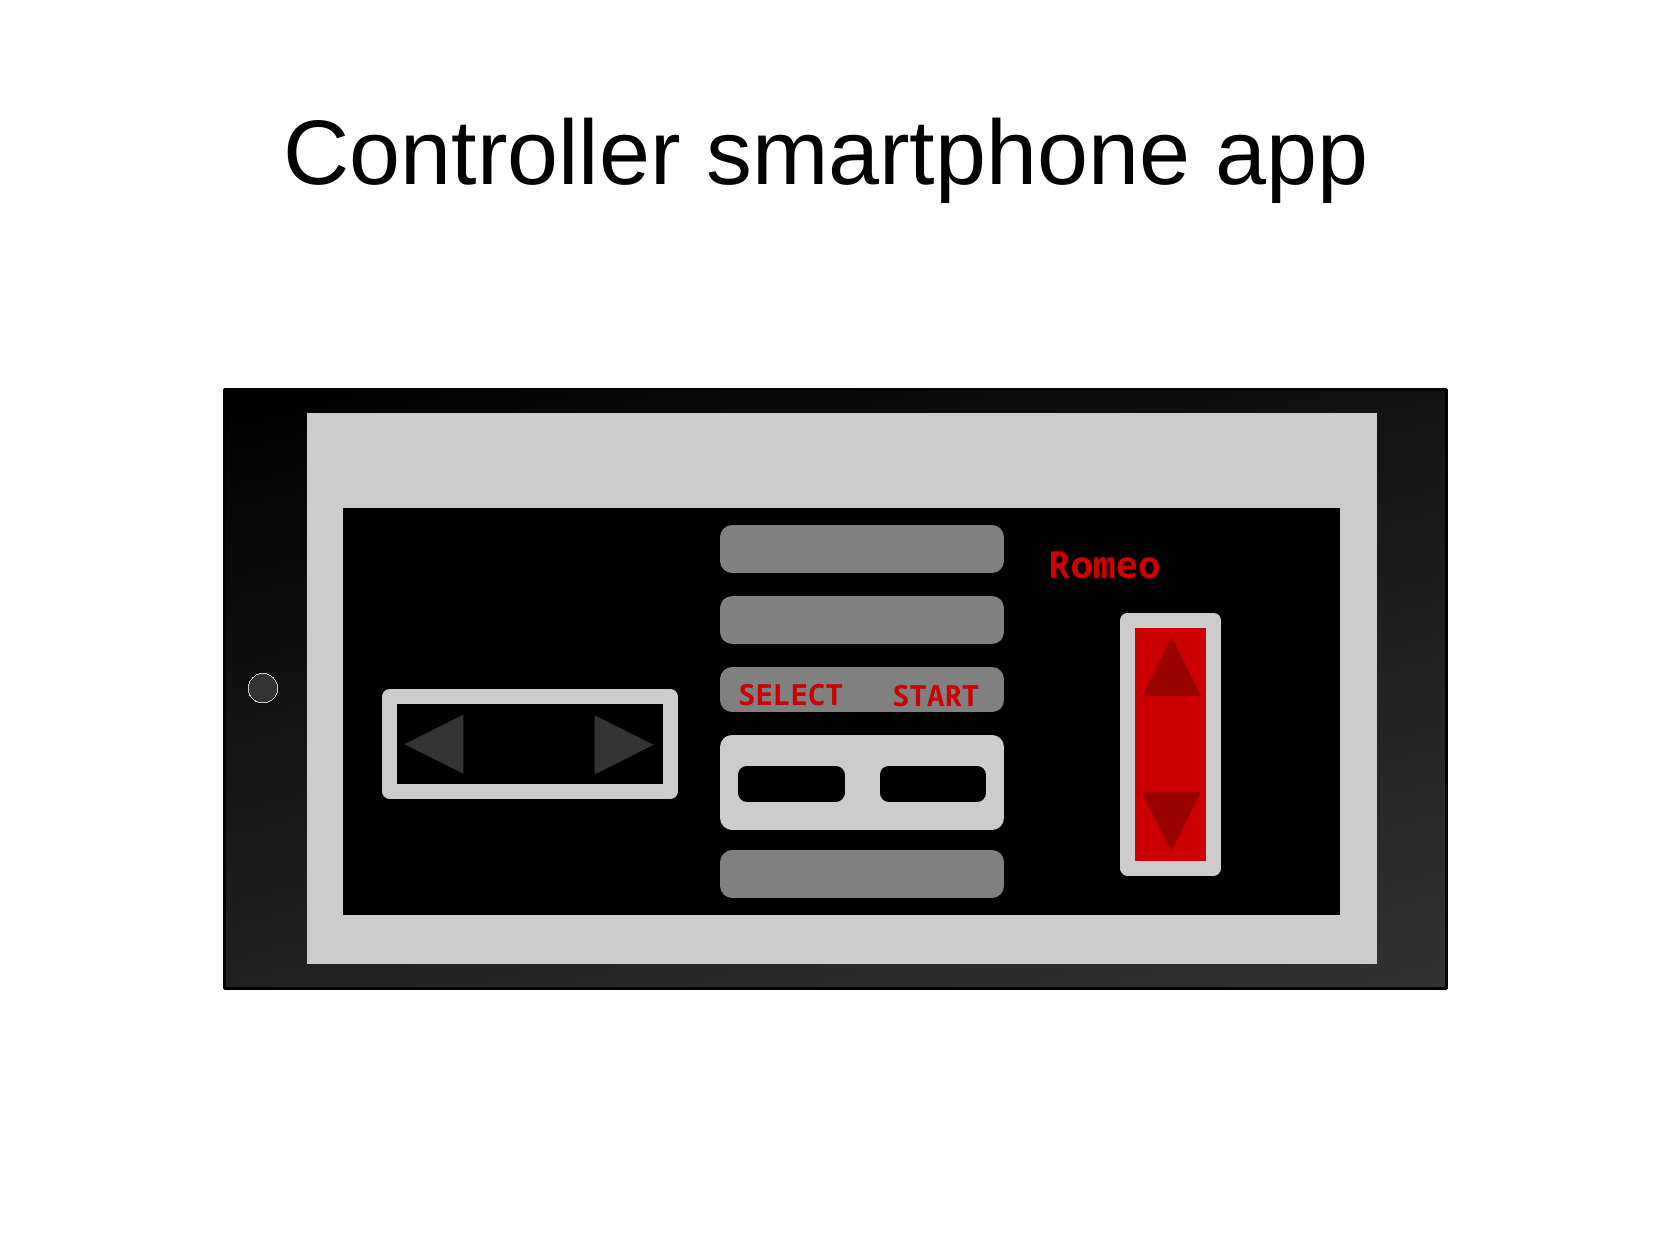

# Controller smartphone app
Romeo
SELECT
START